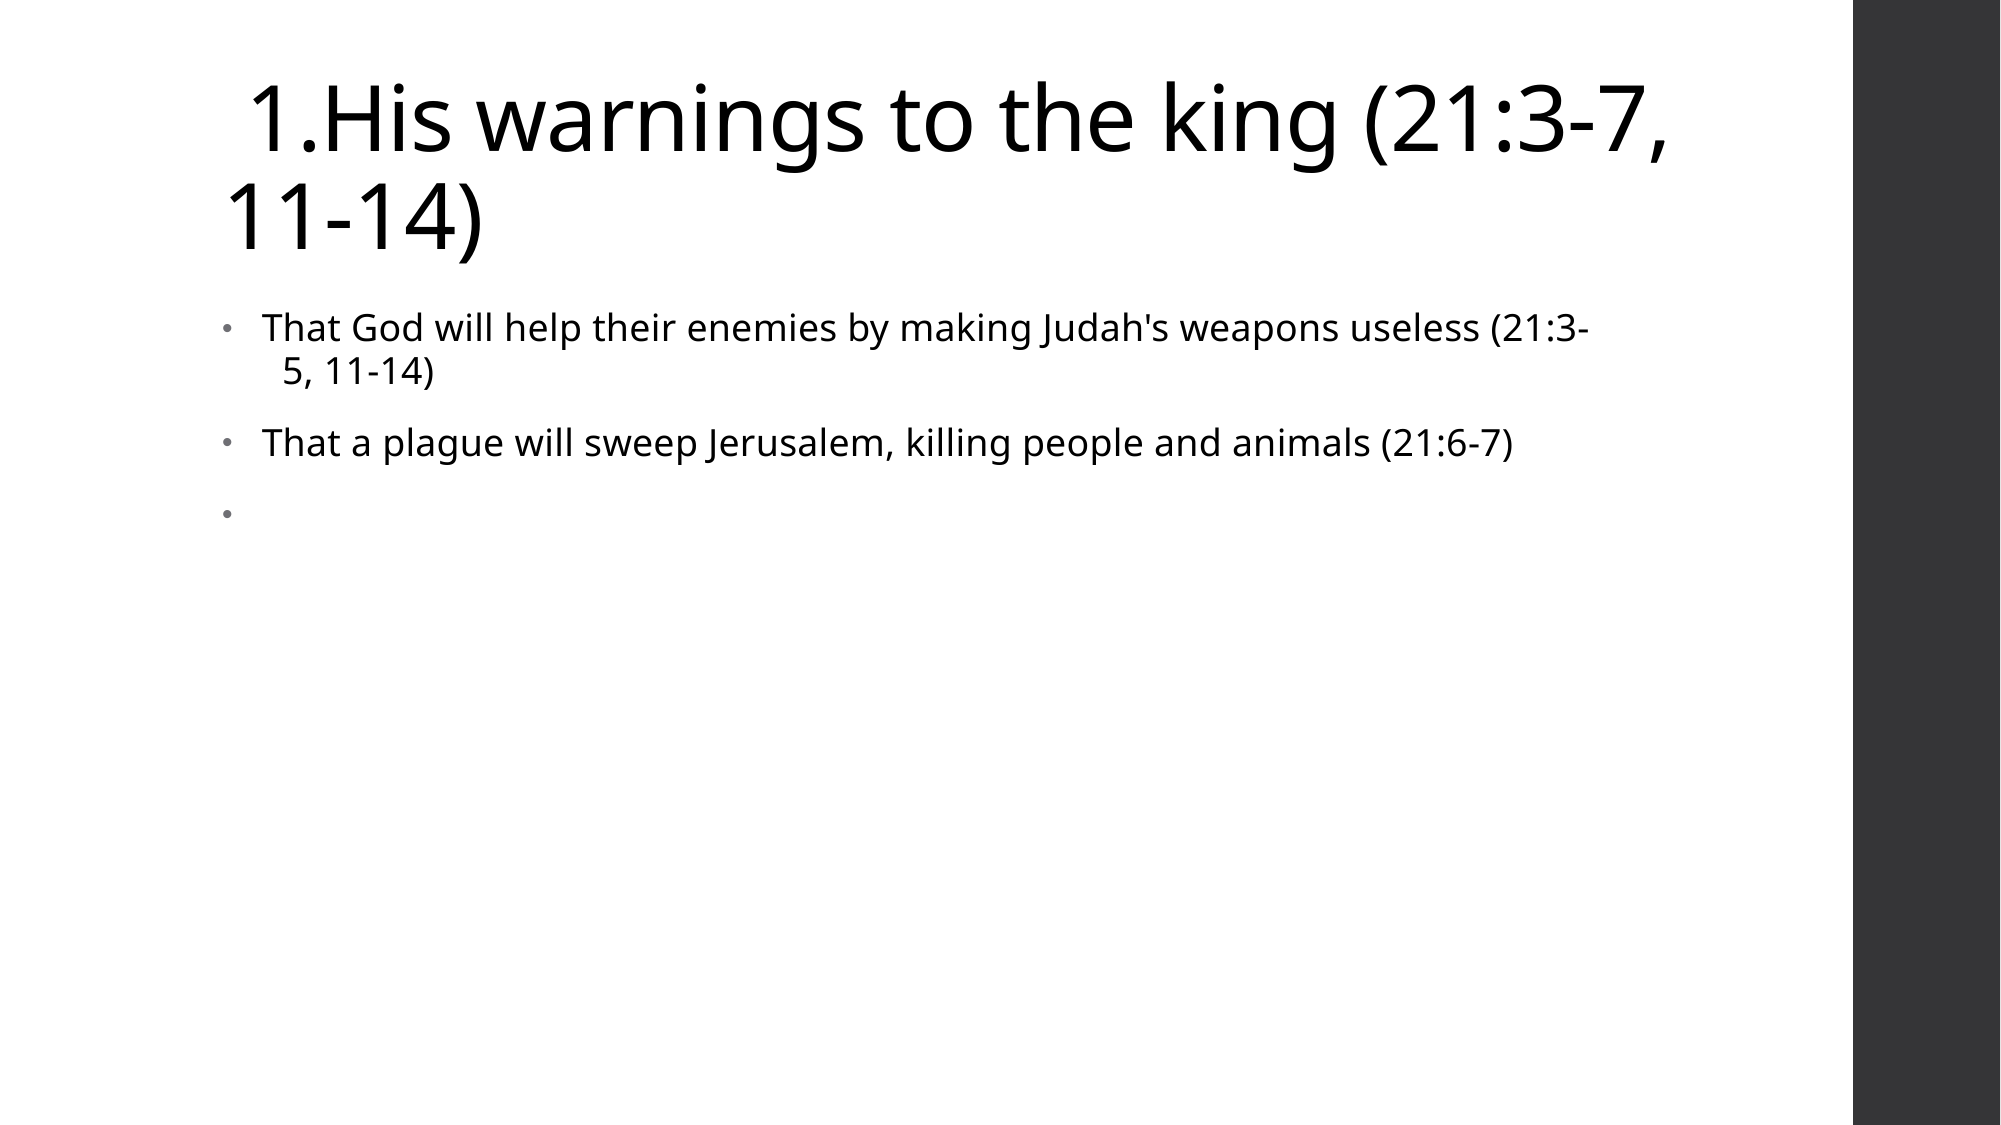

# 1.His warnings to the king (21:3-7, 11-14)
 That God will help their enemies by making Judah's weapons useless (21:3-5, 11-14)
 That a plague will sweep Jerusalem, killing people and animals (21:6-7)